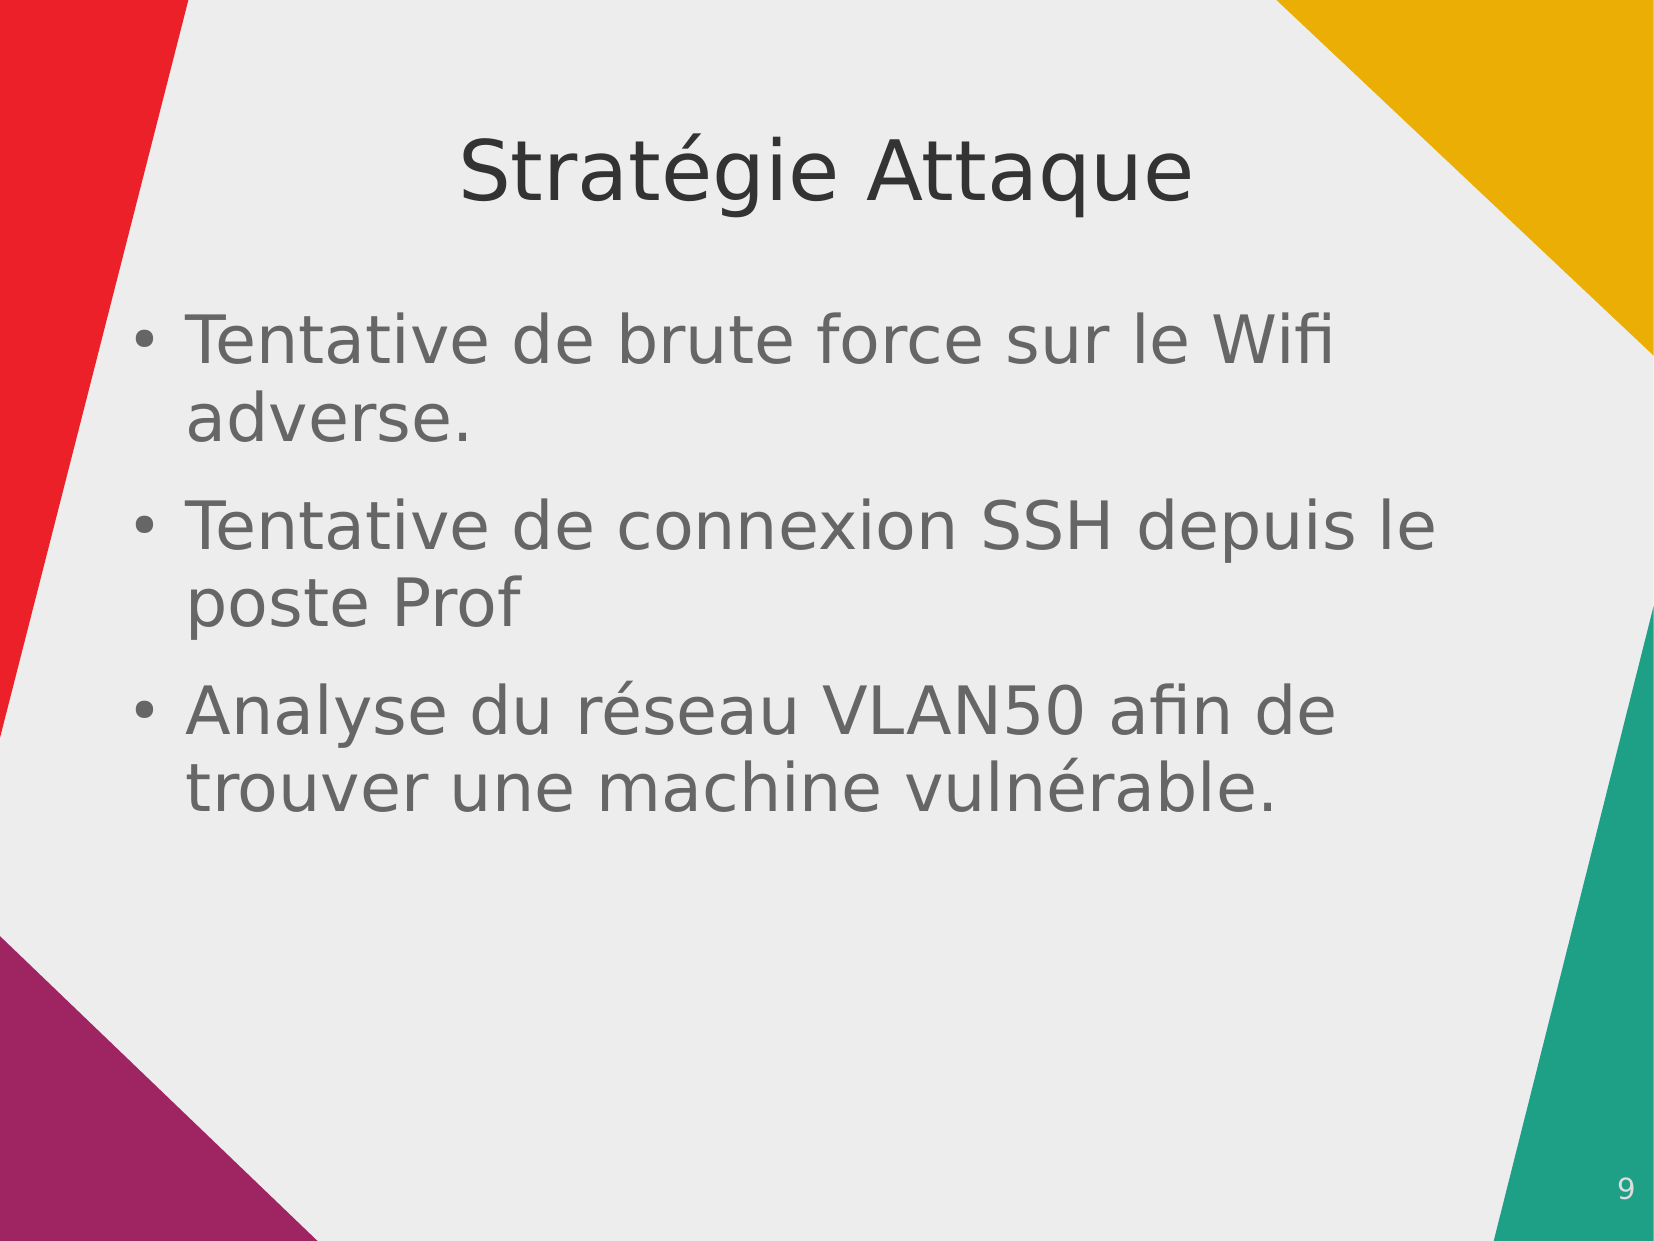

# Stratégie Attaque
Tentative de brute force sur le Wifi adverse.
Tentative de connexion SSH depuis le poste Prof
Analyse du réseau VLAN50 afin de trouver une machine vulnérable.
9